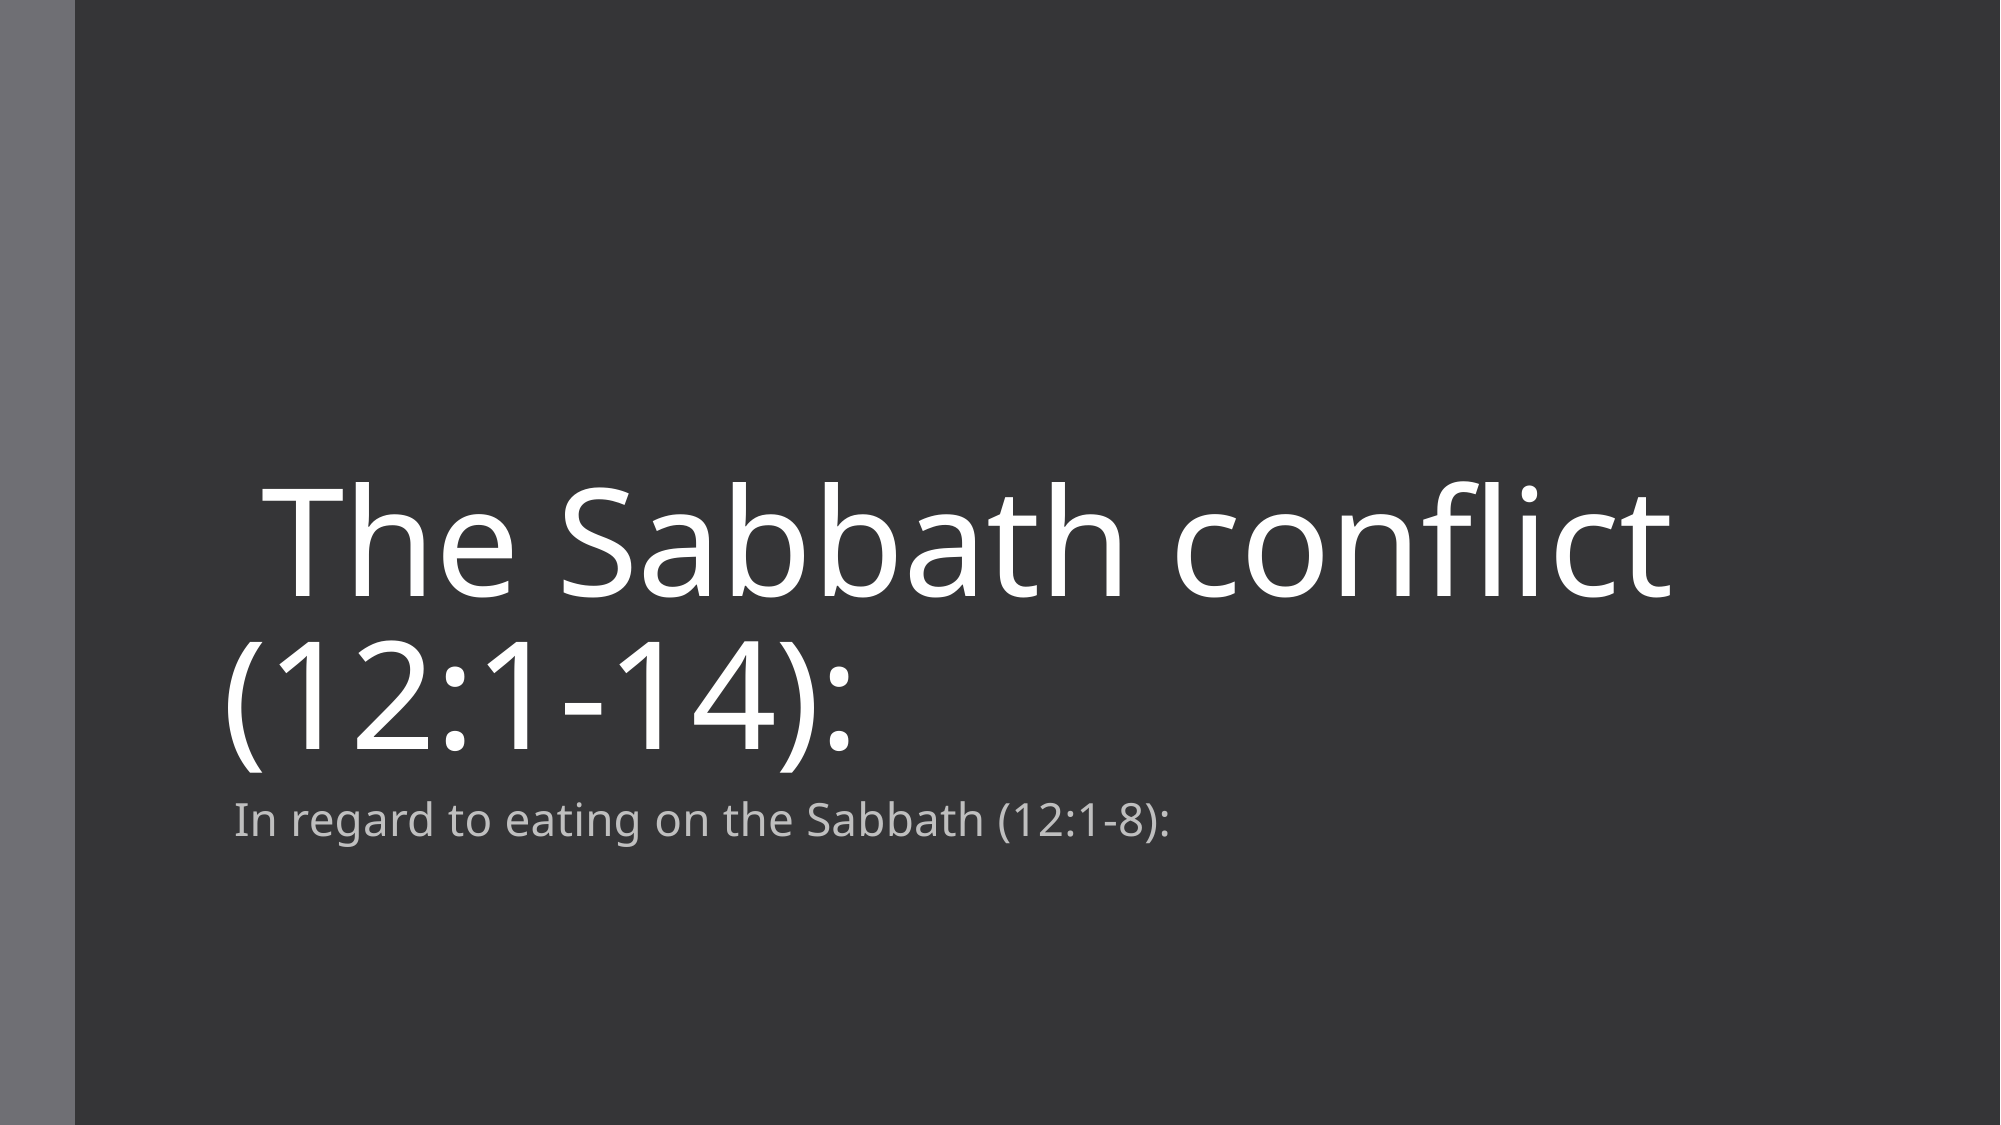

# The Sabbath conflict (12:1-14):
 In regard to eating on the Sabbath (12:1-8):